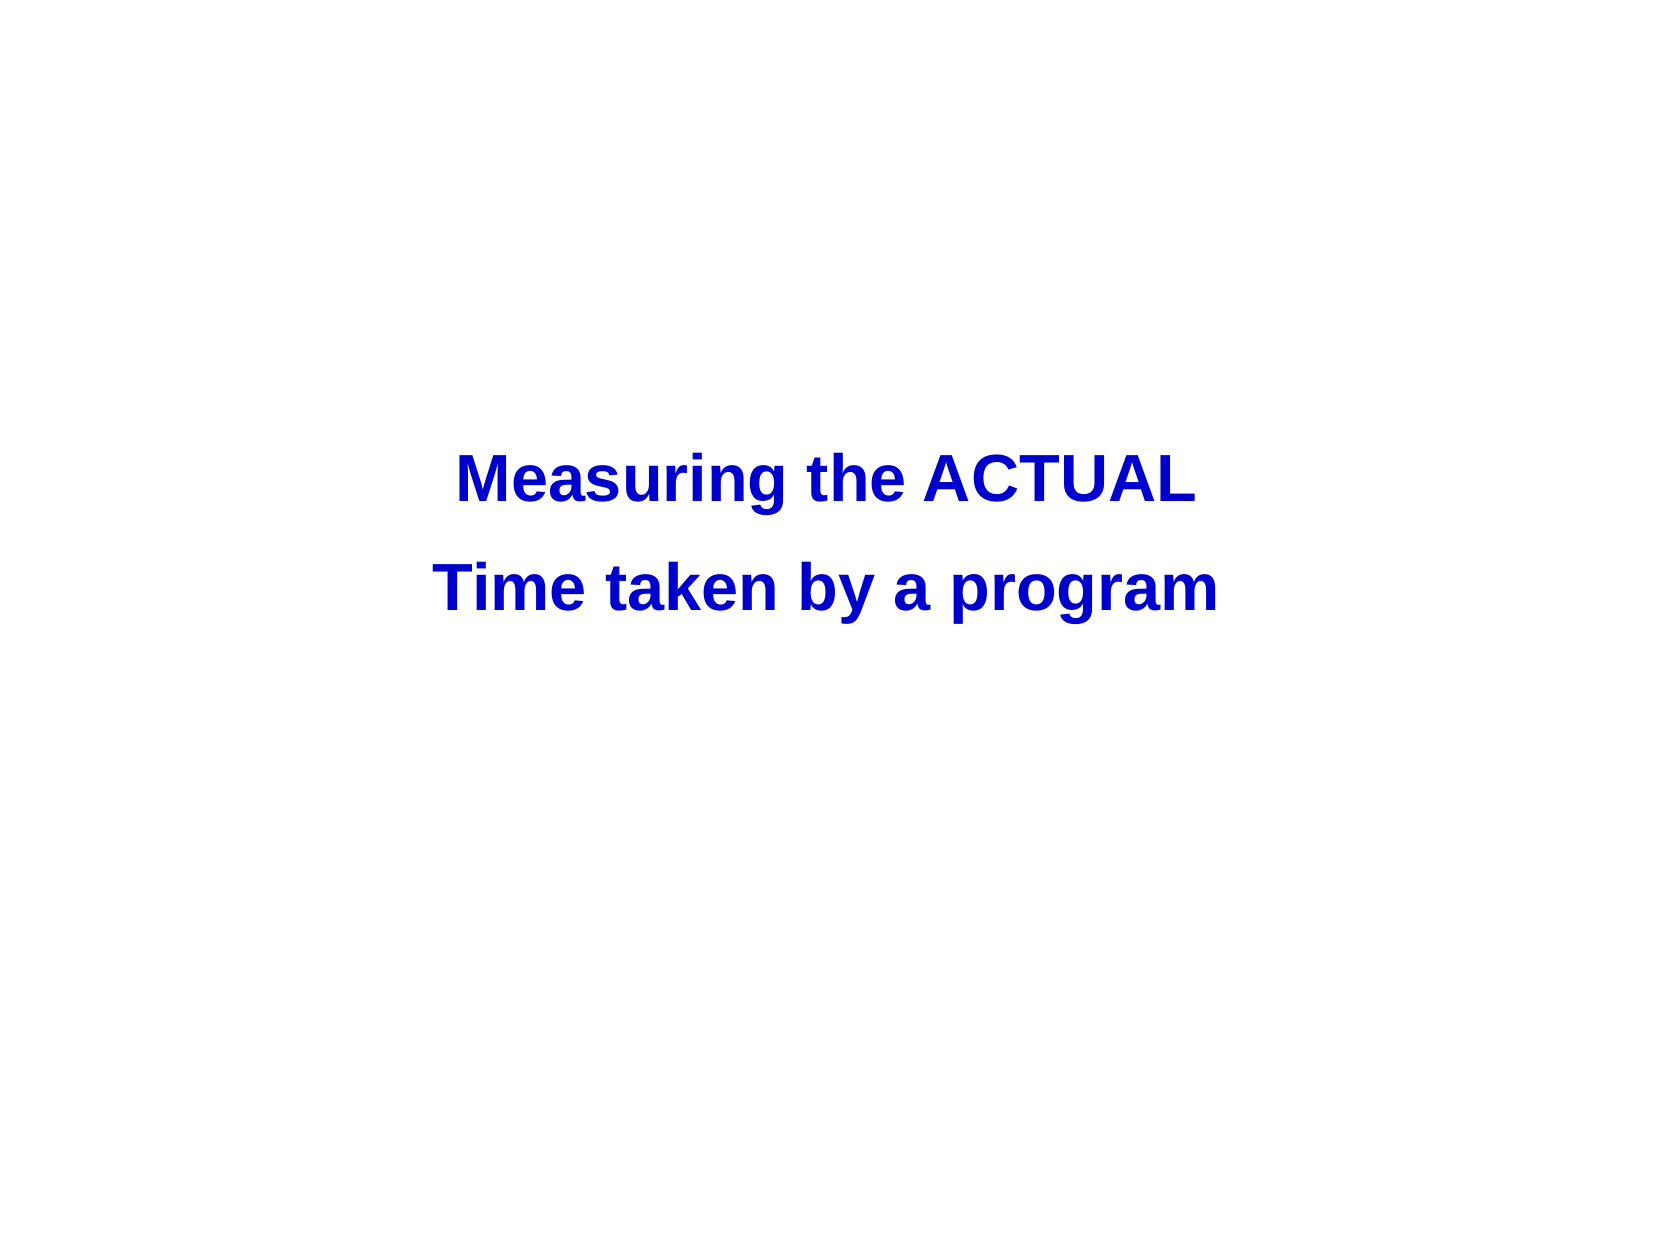

# Measuring the ACTUAL
Time taken by a program